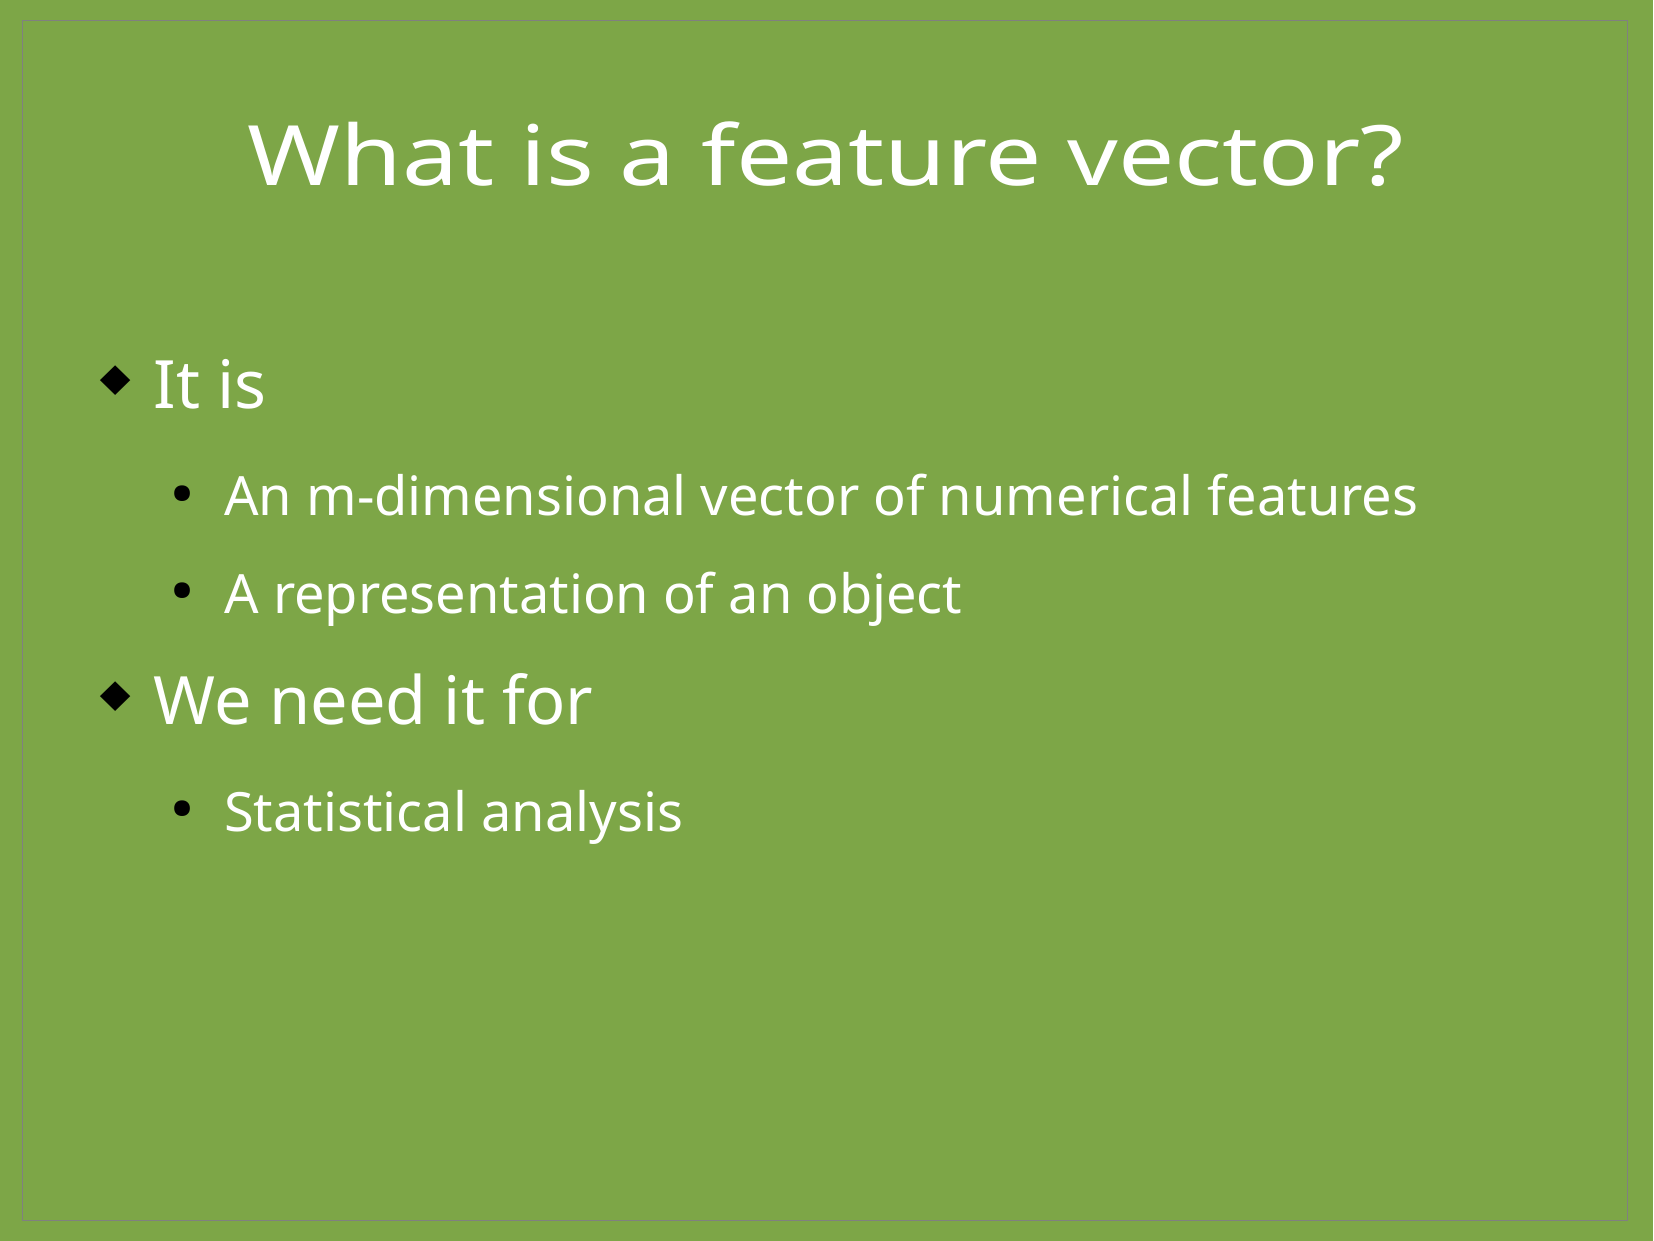

# What is a feature vector?
It is
An m-dimensional vector of numerical features
A representation of an object
We need it for
Statistical analysis